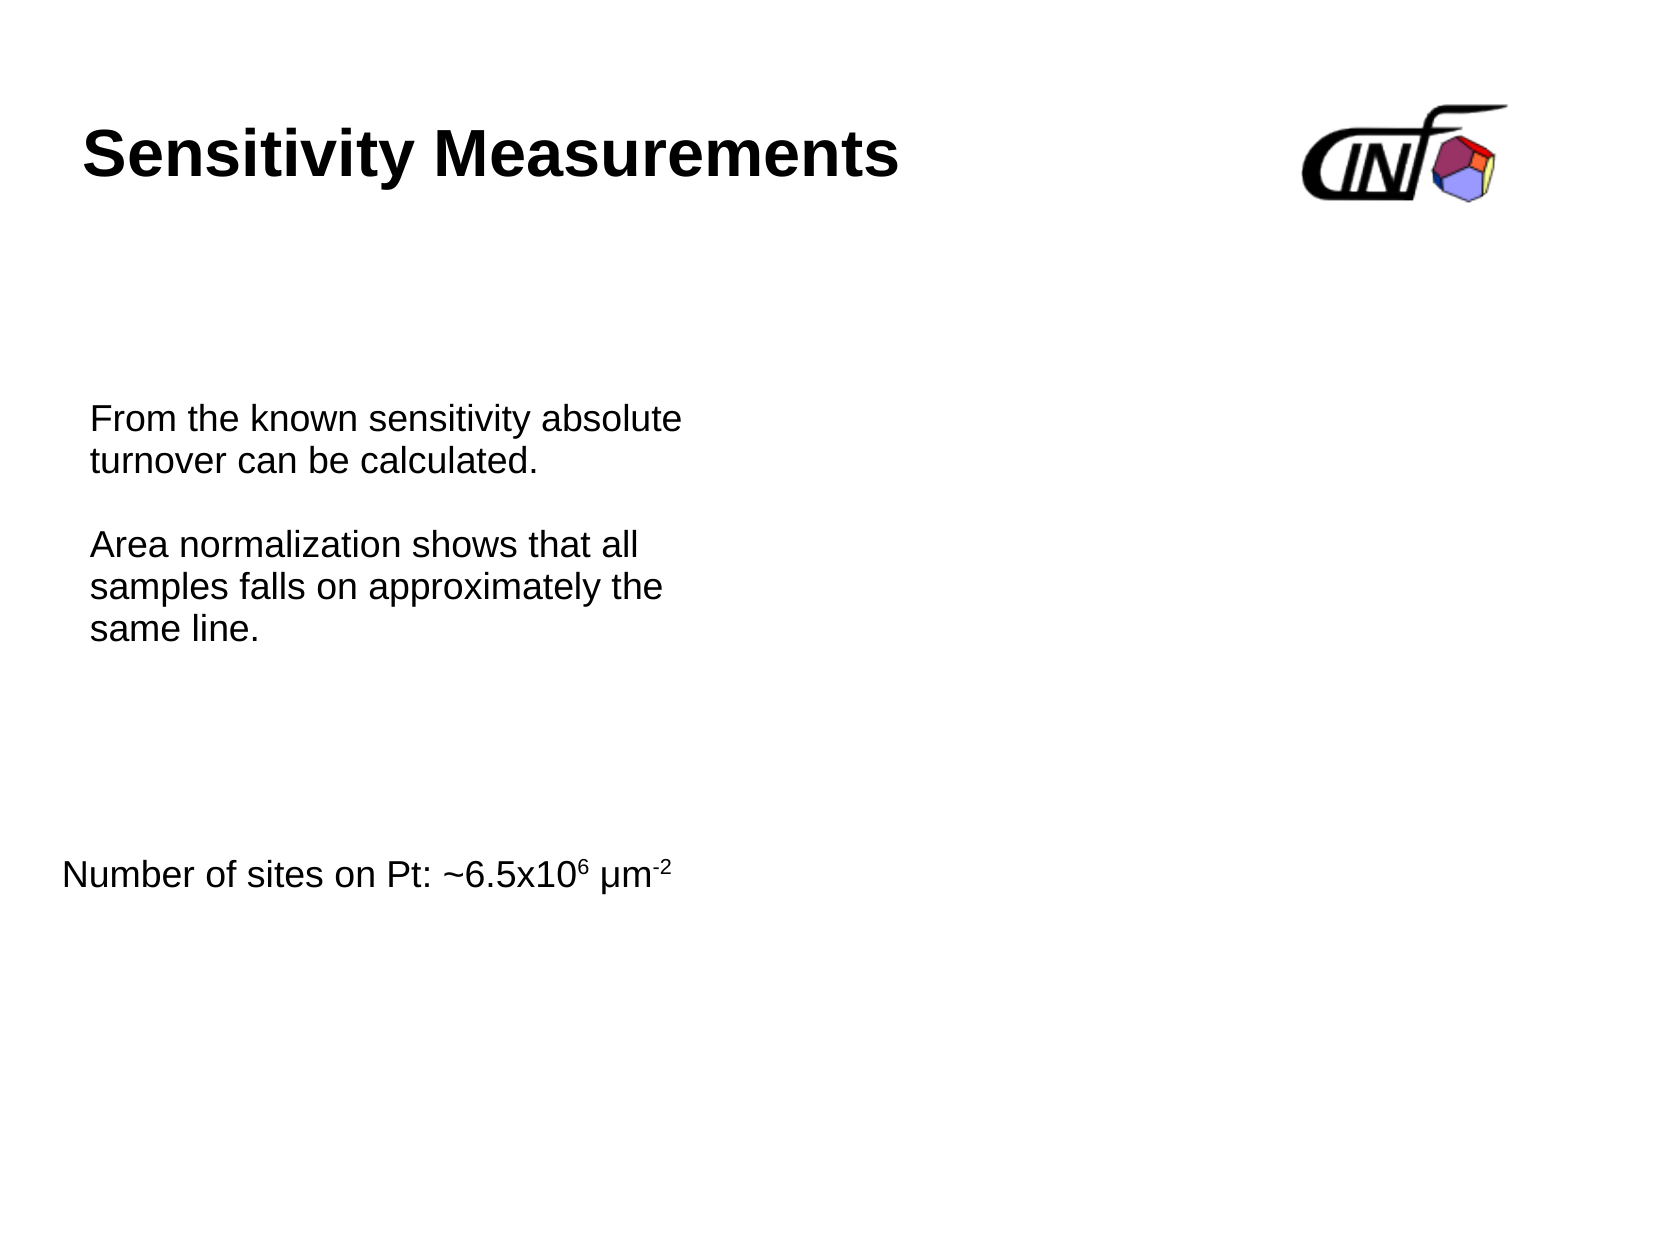

# Sensitivity Measurements
From the known sensitivity absolute turnover can be calculated.
Area normalization shows that all samples falls on approximately the same line.
Number of sites on Pt: ~6.5x106 μm-2